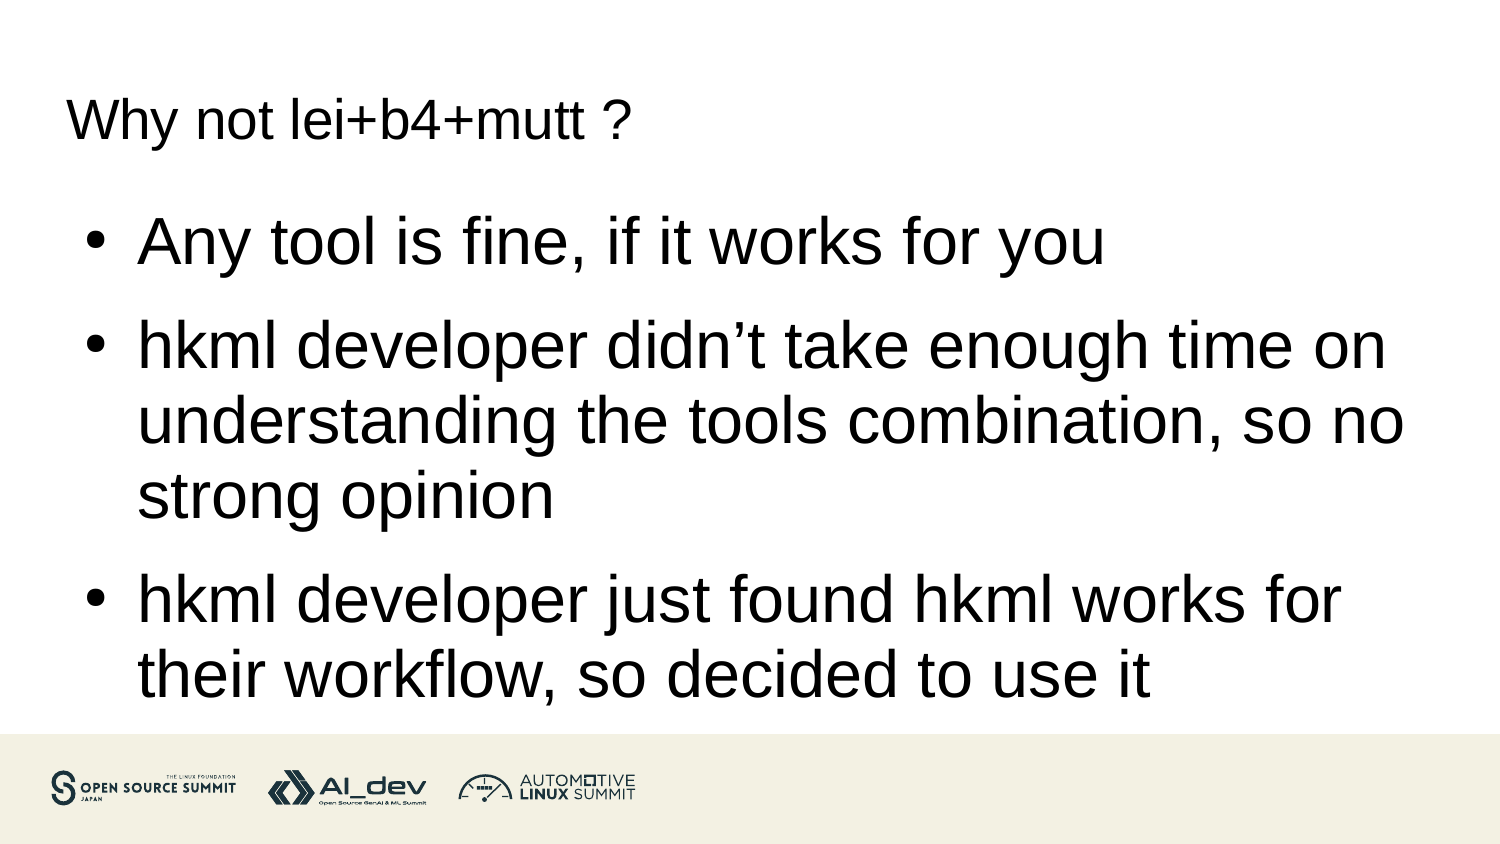

# Why not lei+b4+mutt ?
Any tool is fine, if it works for you
hkml developer didn’t take enough time on understanding the tools combination, so no strong opinion
hkml developer just found hkml works for their workflow, so decided to use it